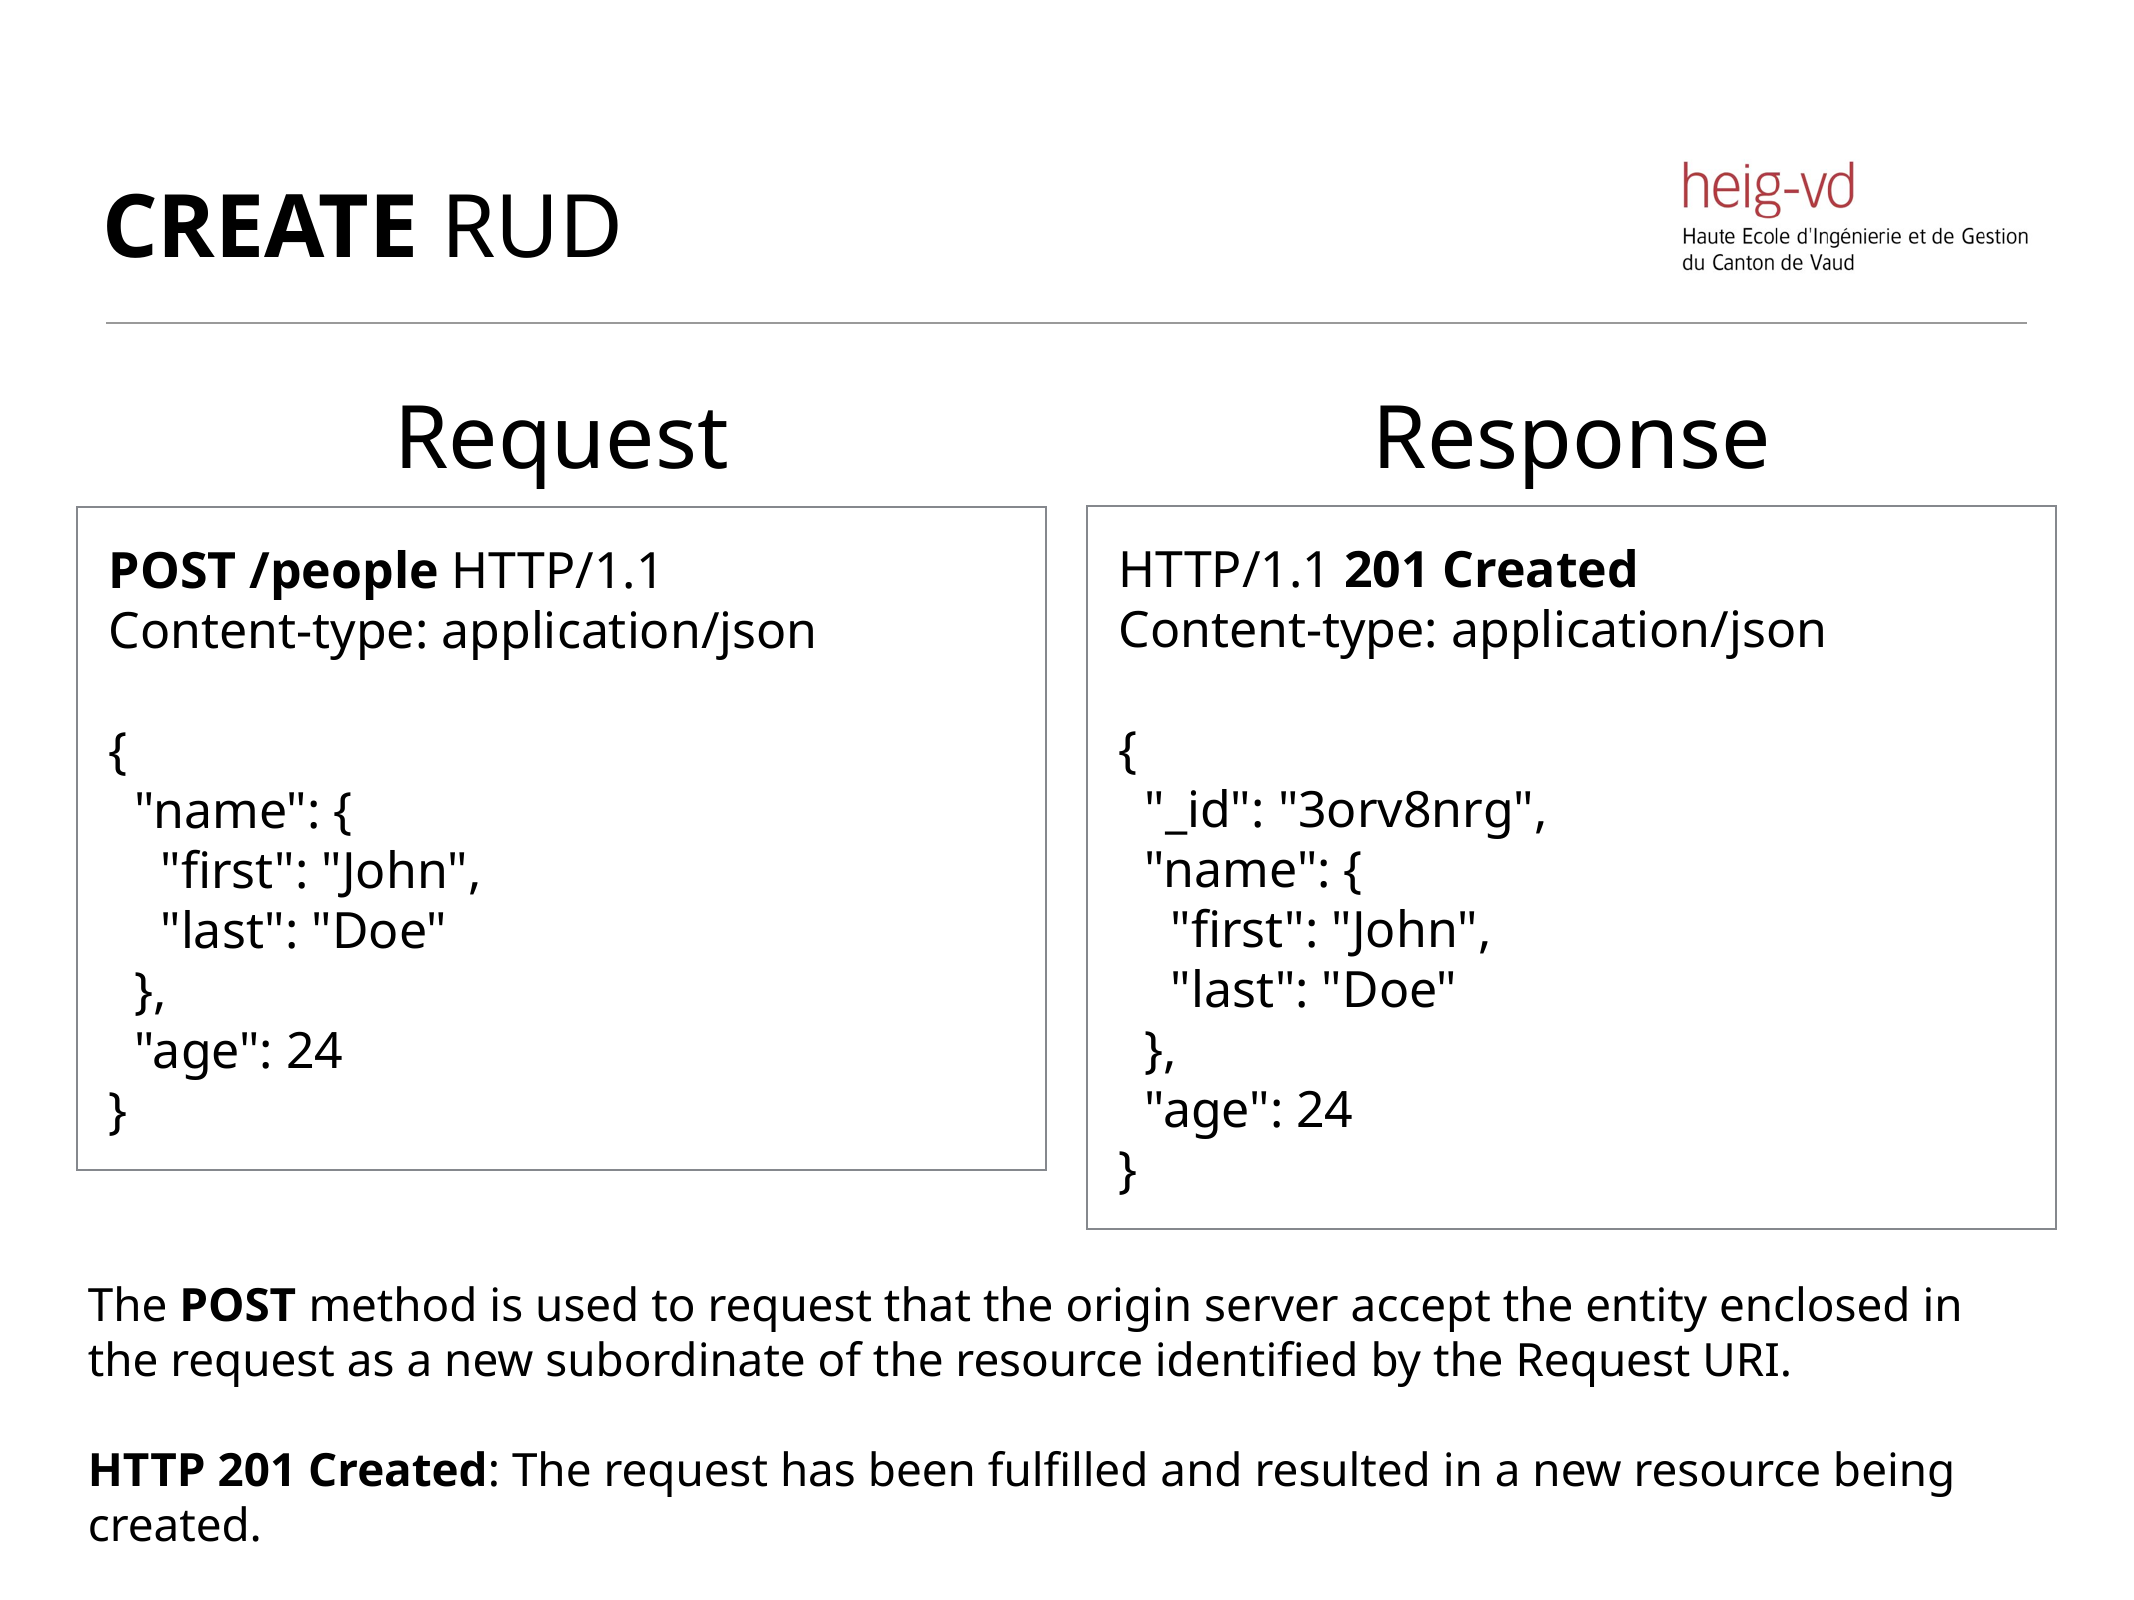

# CREATE RUD
Request
Response
HTTP/1.1 201 Created
Content-type: application/json
{
 "_id": "3orv8nrg",
 "name": {
 "first": "John",
 "last": "Doe"
 },
 "age": 24
}
POST /people HTTP/1.1
Content-type: application/json
{
 "name": {
 "first": "John",
 "last": "Doe"
 },
 "age": 24
}
The POST method is used to request that the origin server accept the entity enclosed in the request as a new subordinate of the resource identified by the Request URI.
HTTP 201 Created: The request has been fulfilled and resulted in a new resource being created.